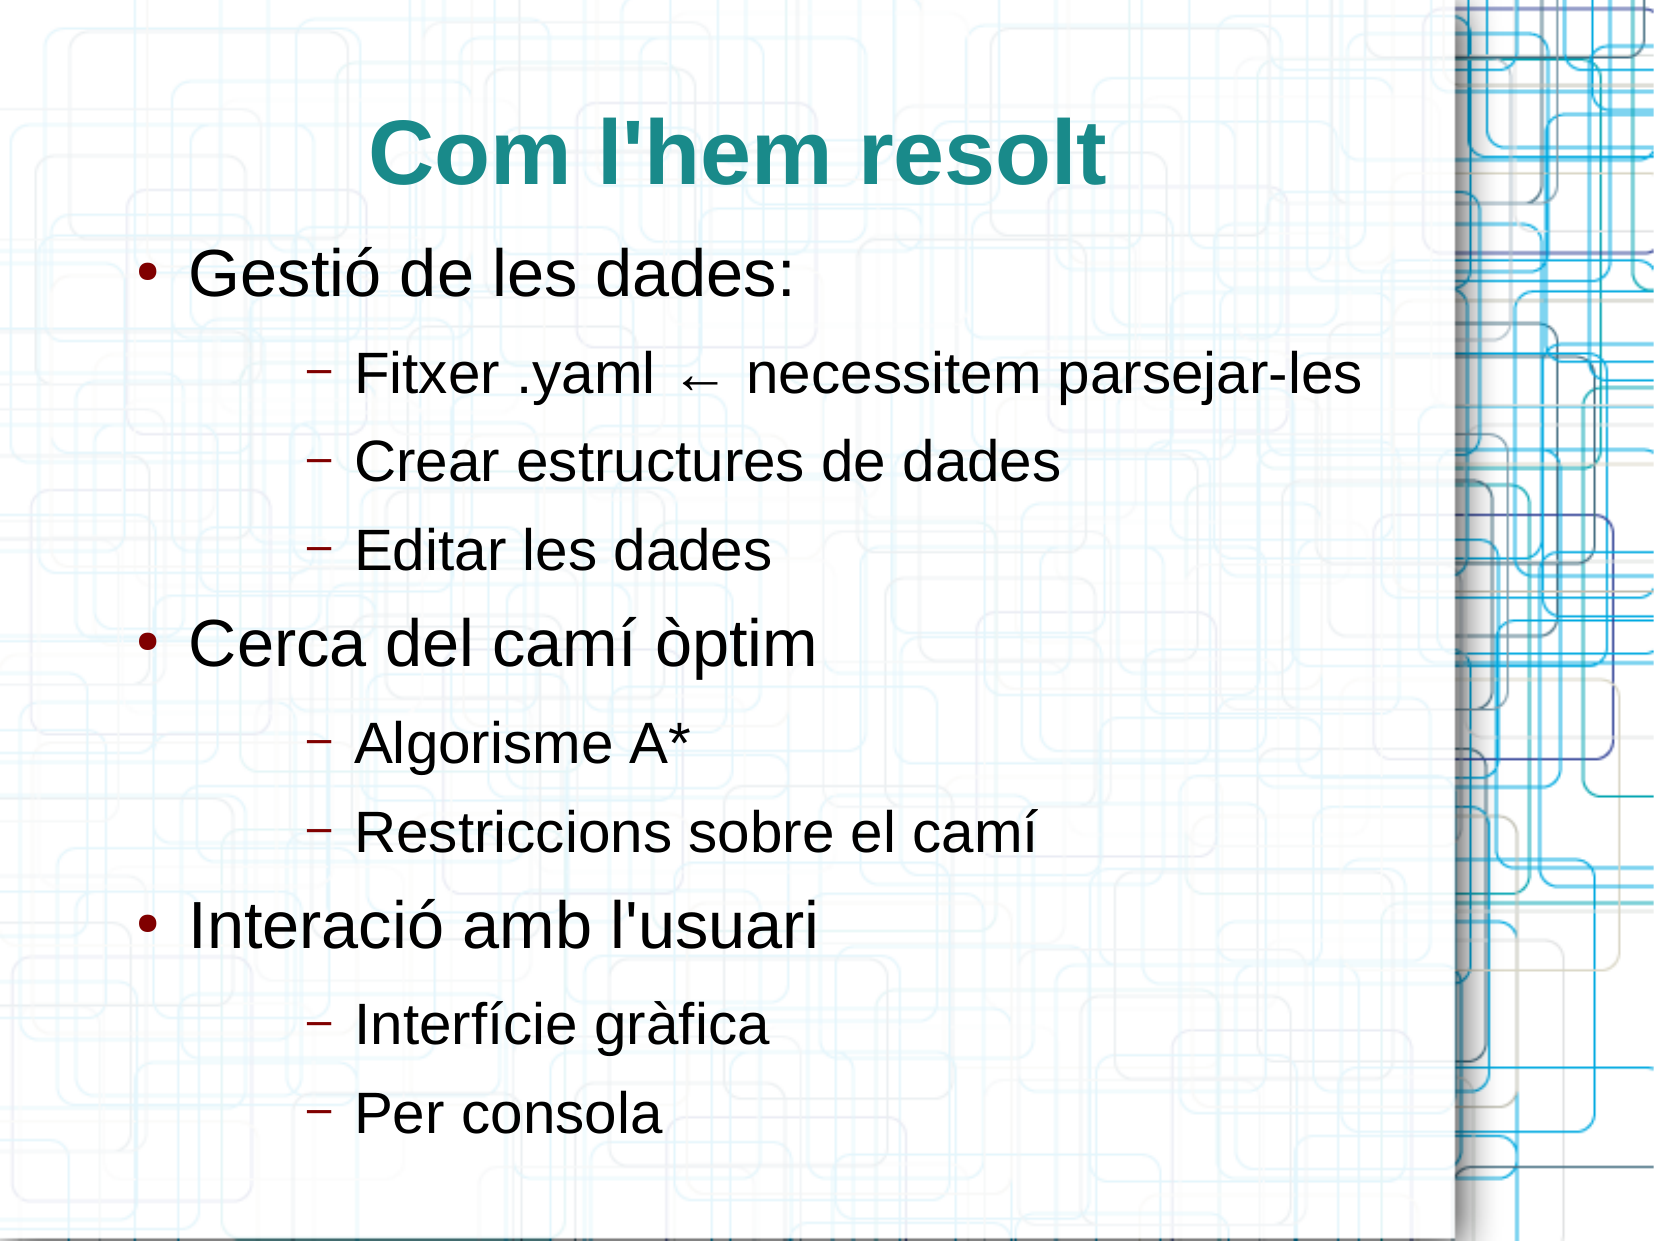

# Com l'hem resolt
Gestió de les dades:
Fitxer .yaml ← necessitem parsejar-les
Crear estructures de dades
Editar les dades
Cerca del camí òptim
Algorisme A*
Restriccions sobre el camí
Interació amb l'usuari
Interfície gràfica
Per consola